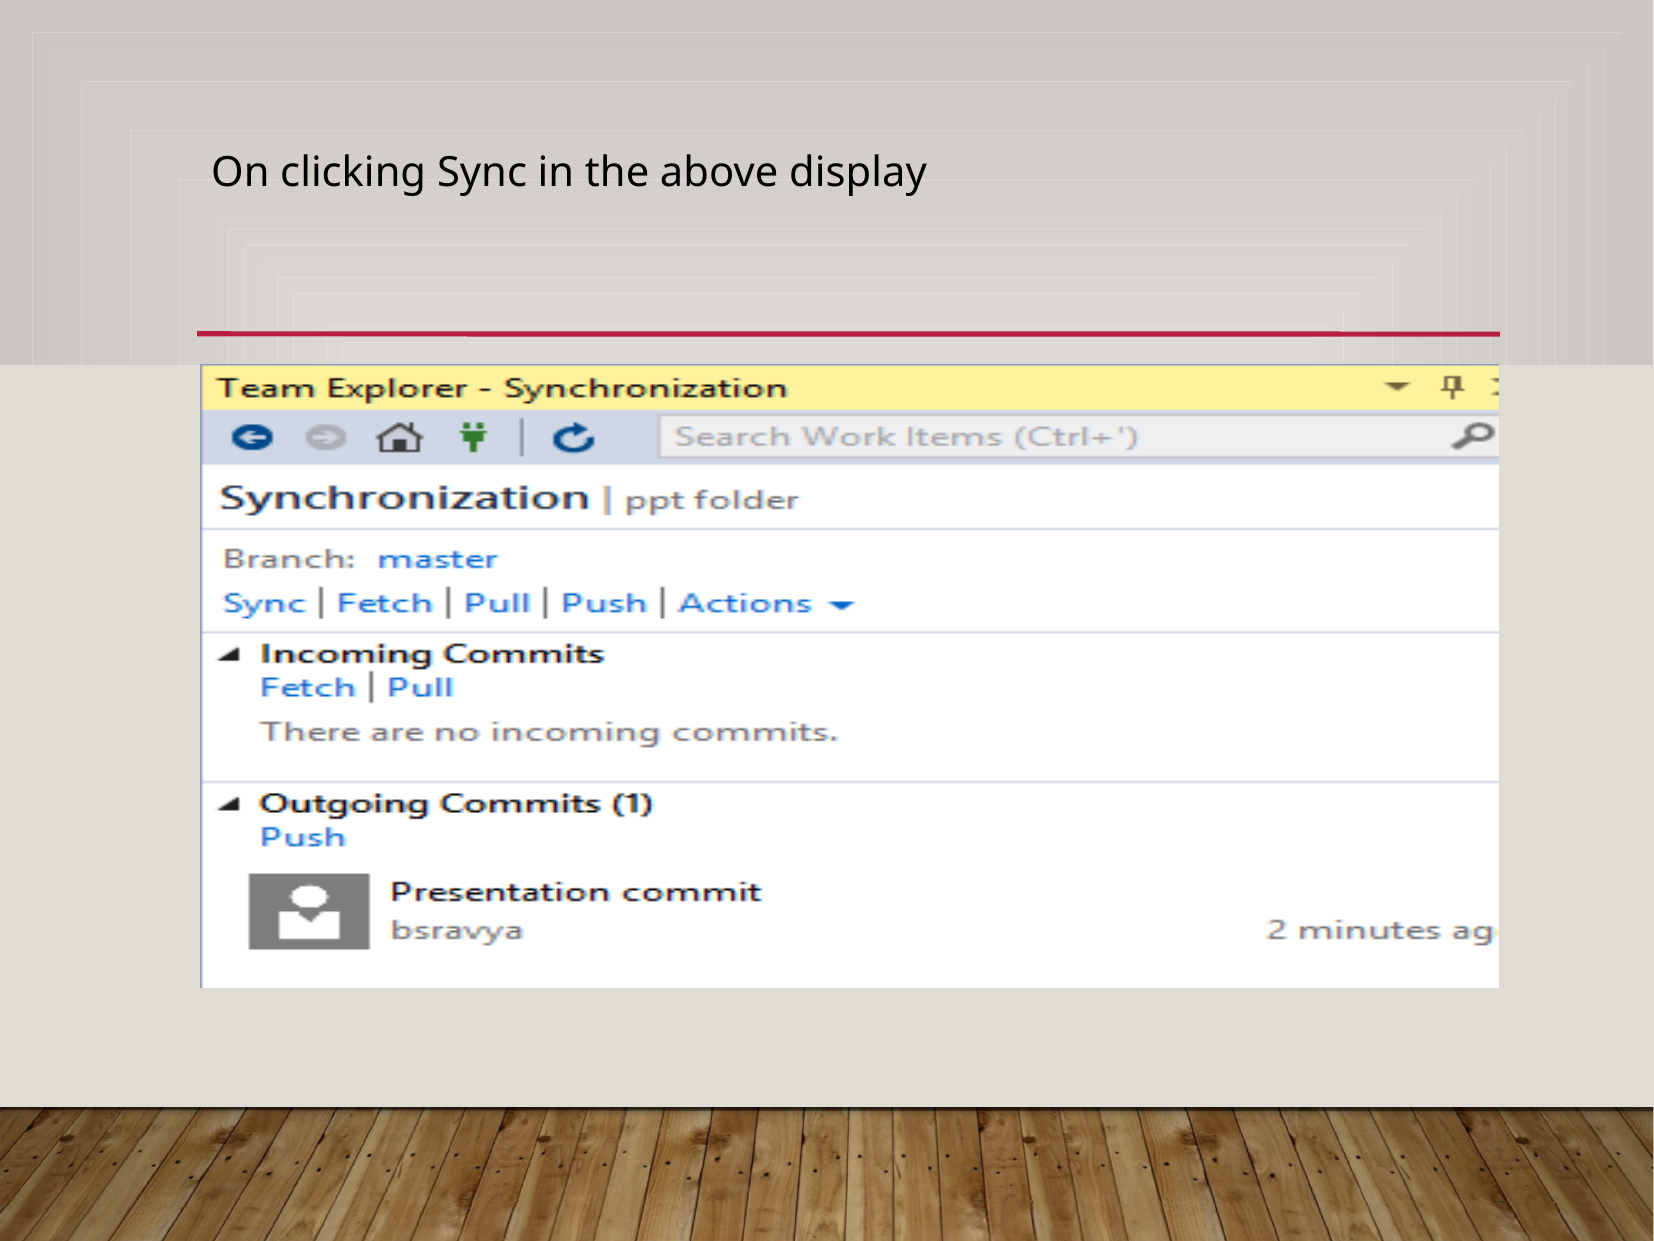

# On clicking Sync in the above display